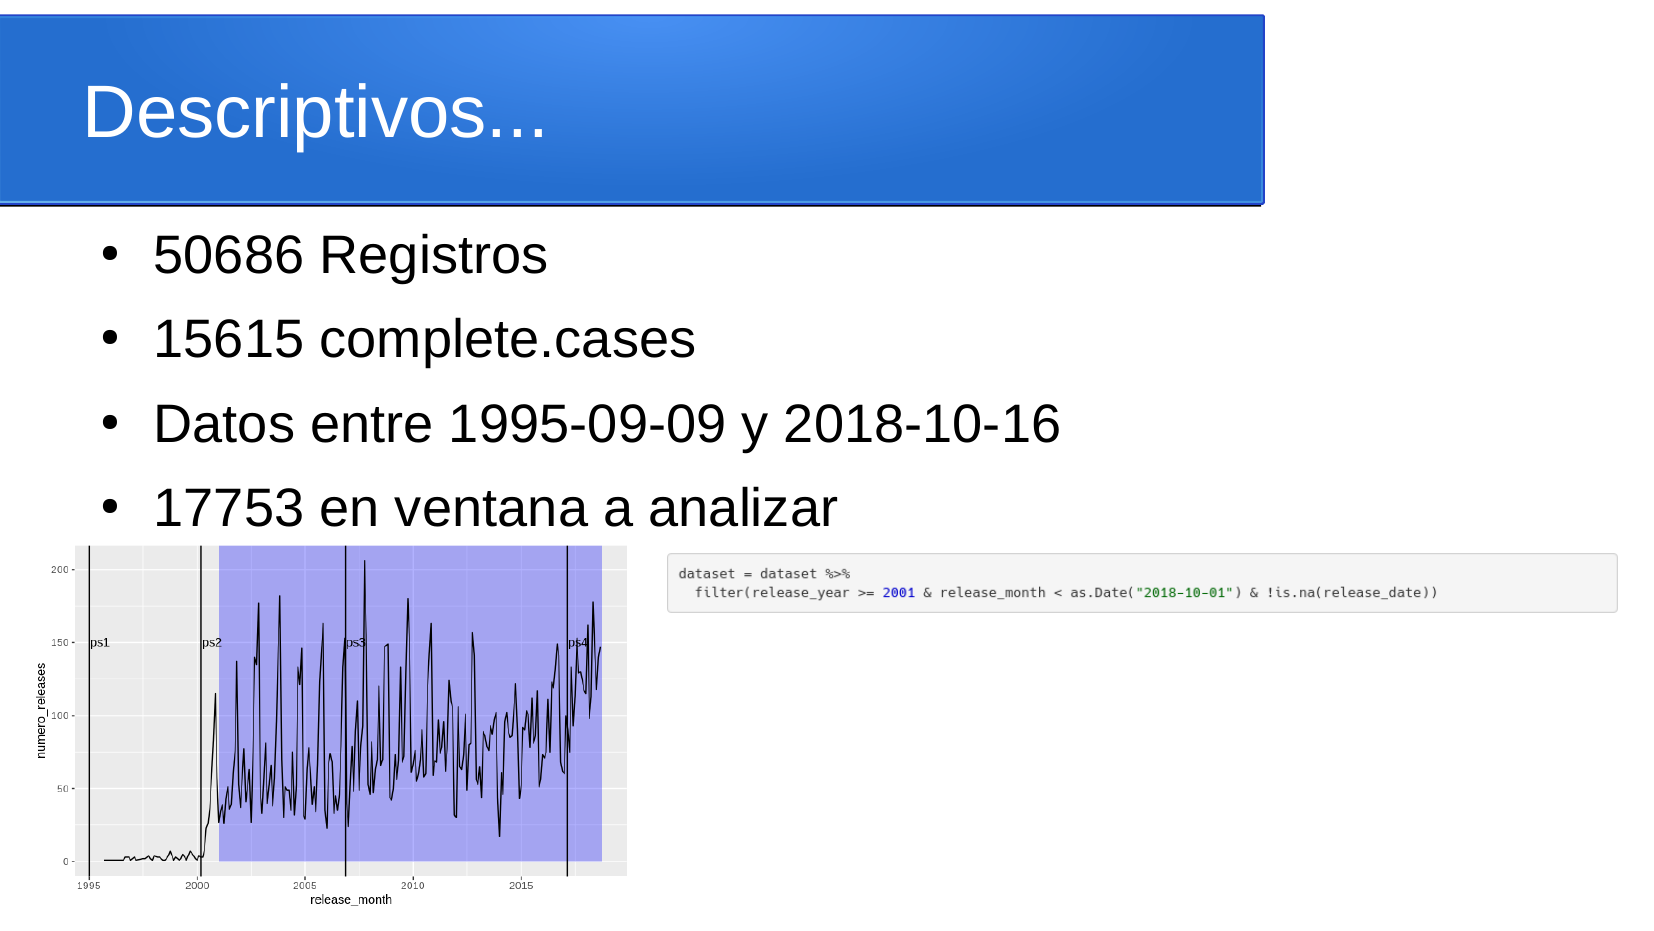

# Descriptivos...
50686 Registros
15615 complete.cases
Datos entre 1995-09-09 y 2018-10-16
17753 en ventana a analizar